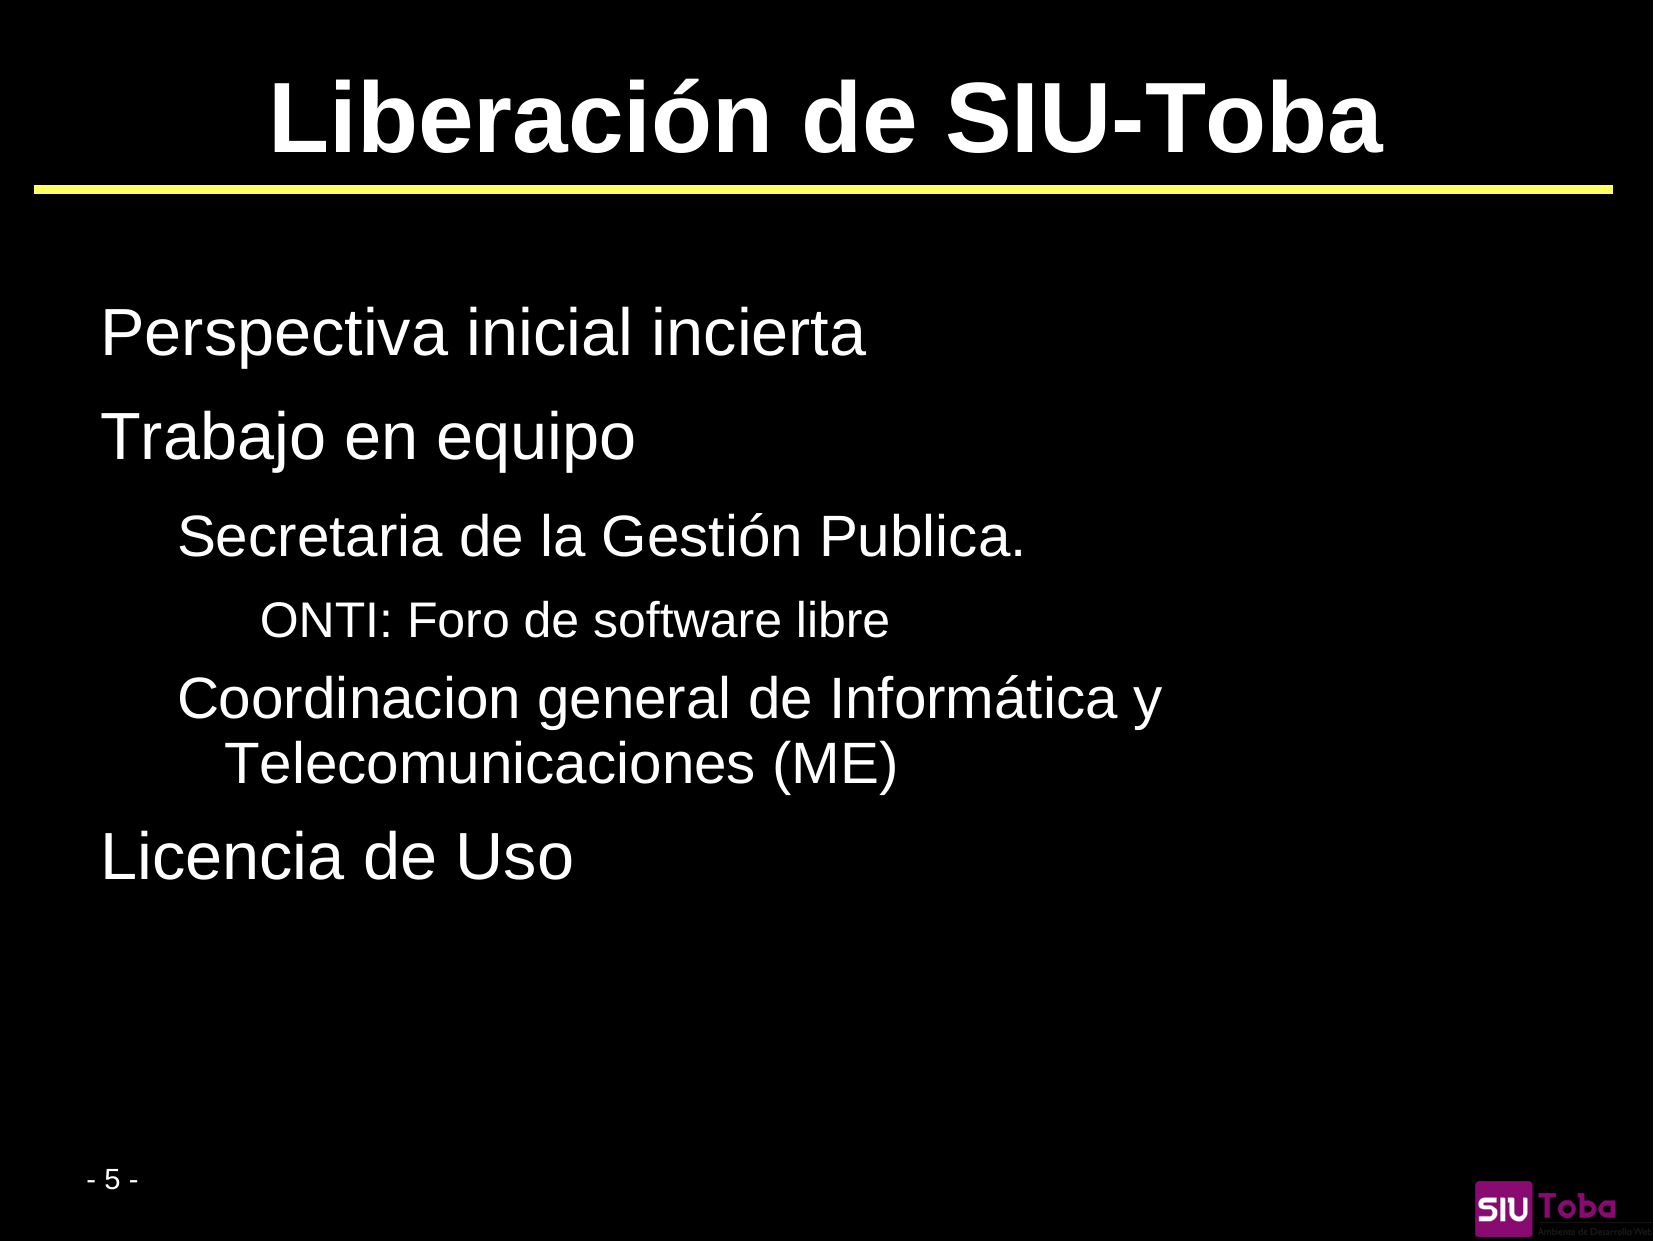

# Liberación de SIU-Toba
Perspectiva inicial incierta
Trabajo en equipo
Secretaria de la Gestión Publica.
ONTI: Foro de software libre
Coordinacion general de Informática y Telecomunicaciones (ME)
Licencia de Uso
5